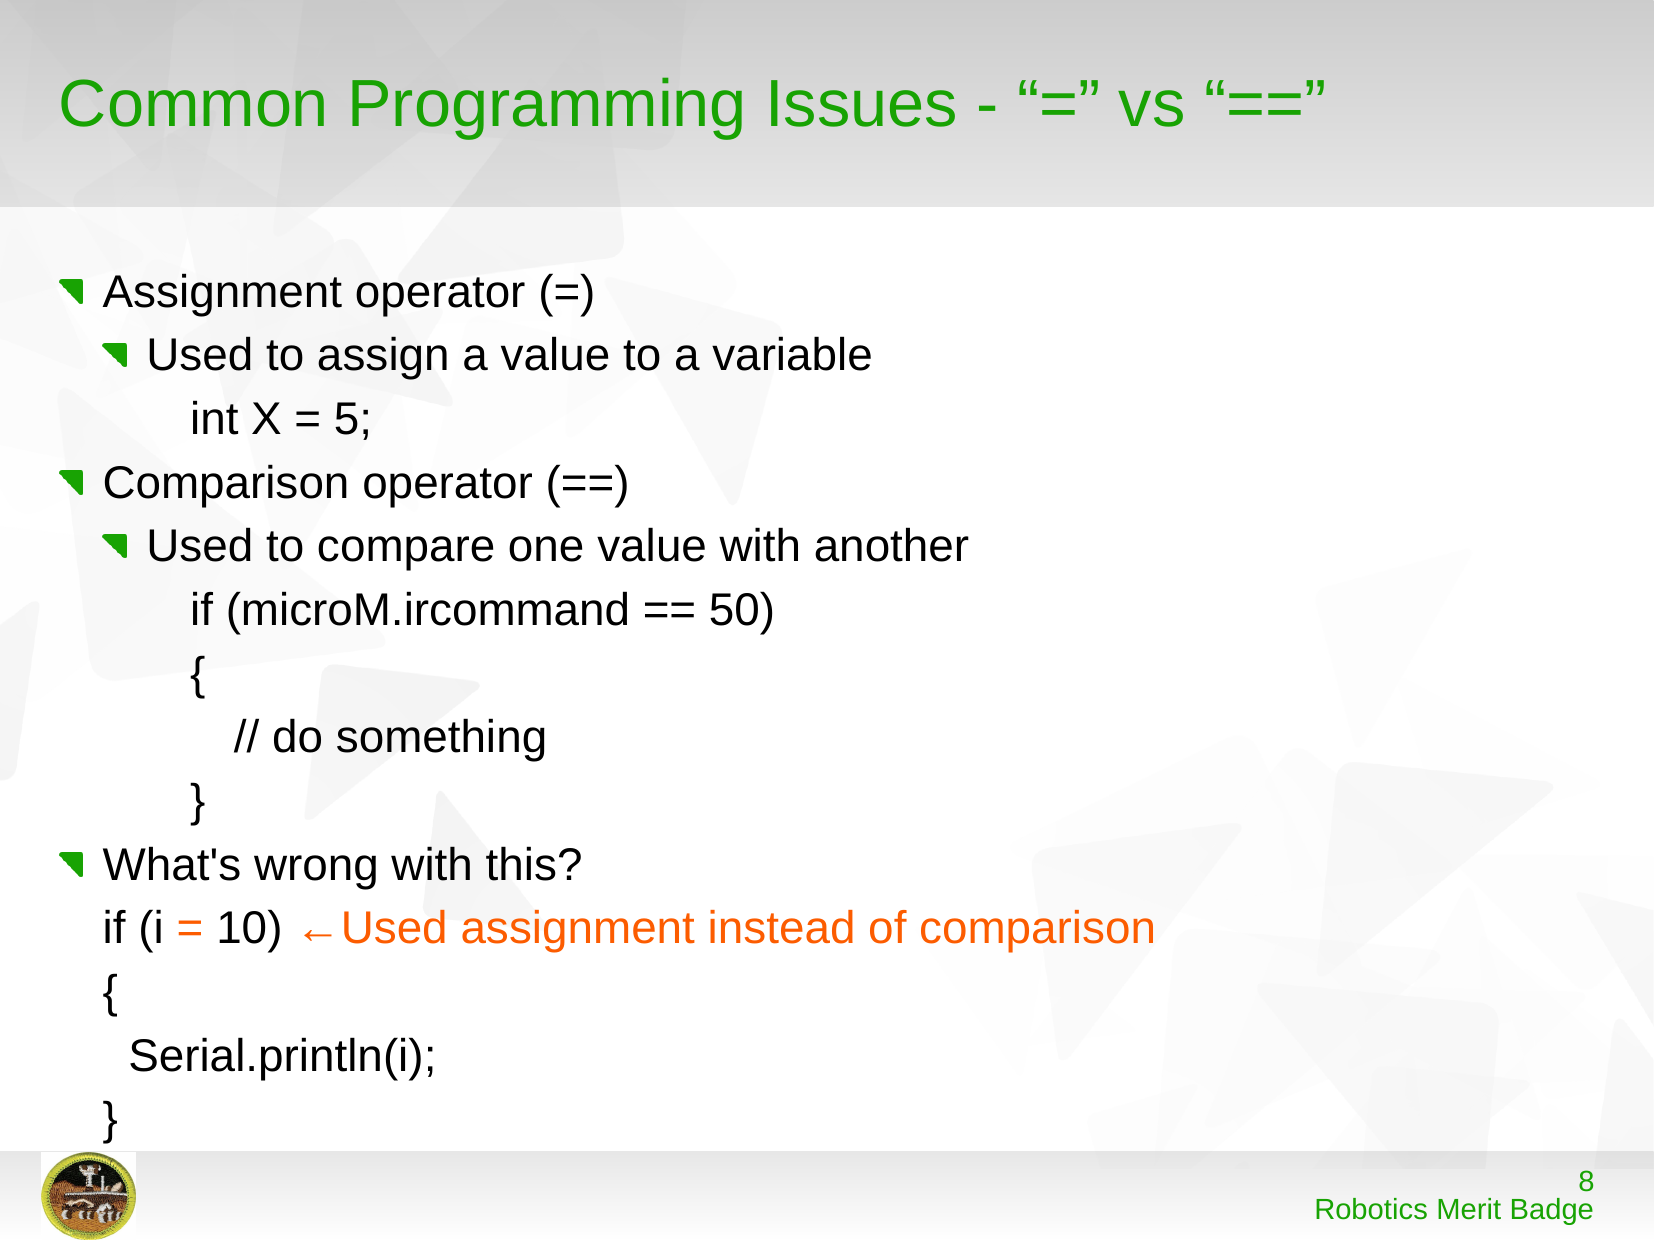

# Common Programming Issues - “=” vs “==”
Assignment operator (=)
Used to assign a value to a variable
int X = 5;
Comparison operator (==)
Used to compare one value with another
if (microM.ircommand == 50)
{
// do something
}
What's wrong with this?
if (i = 10) ←Used assignment instead of comparison
{
 Serial.println(i);
}
8
Robotics Merit Badge